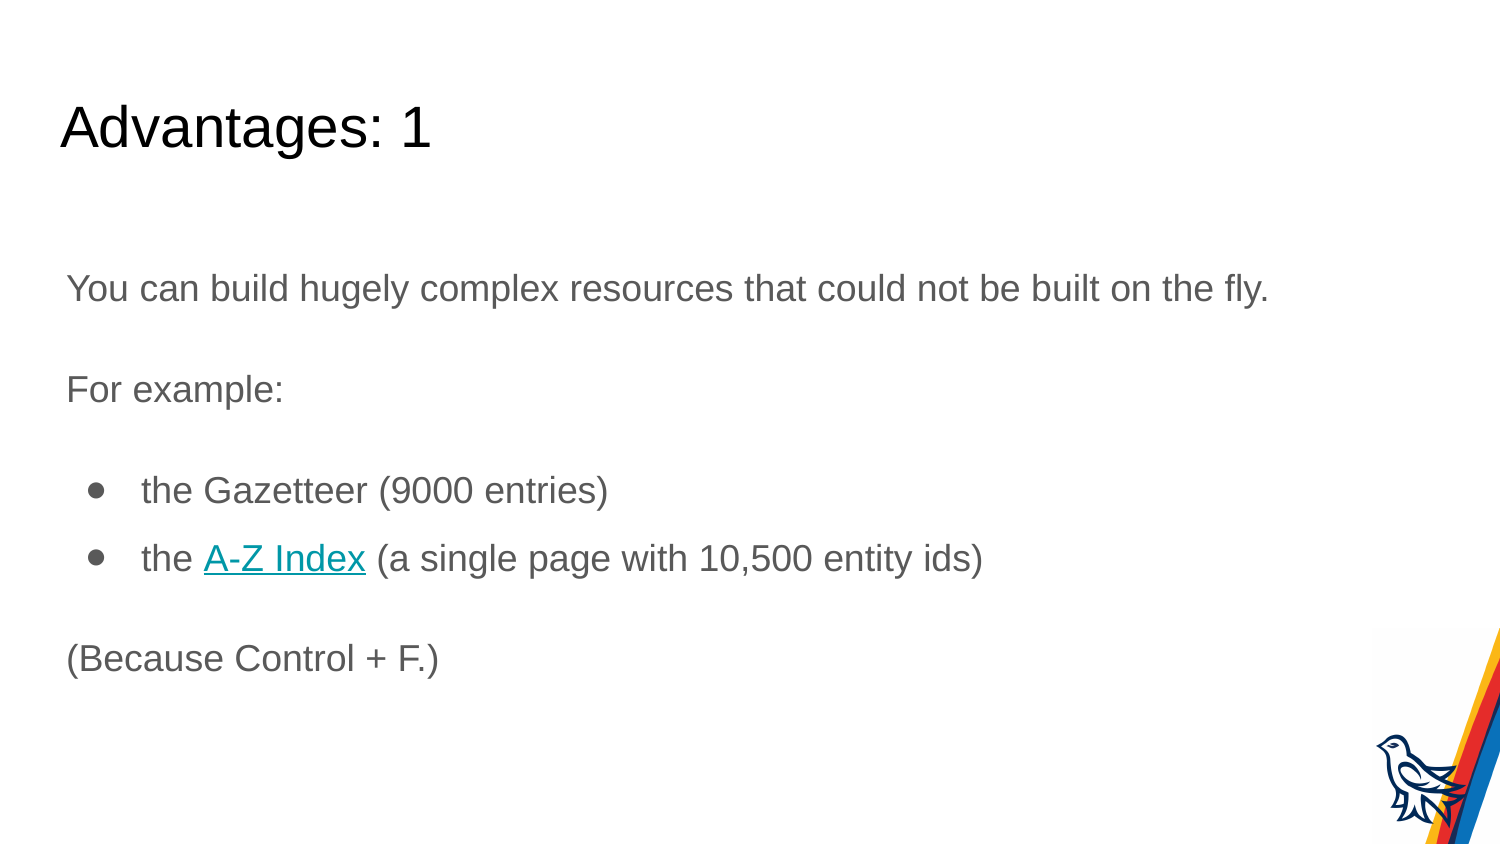

# Advantages: 1
You can build hugely complex resources that could not be built on the fly.
For example:
the Gazetteer (9000 entries)
the A-Z Index (a single page with 10,500 entity ids)
(Because Control + F.)